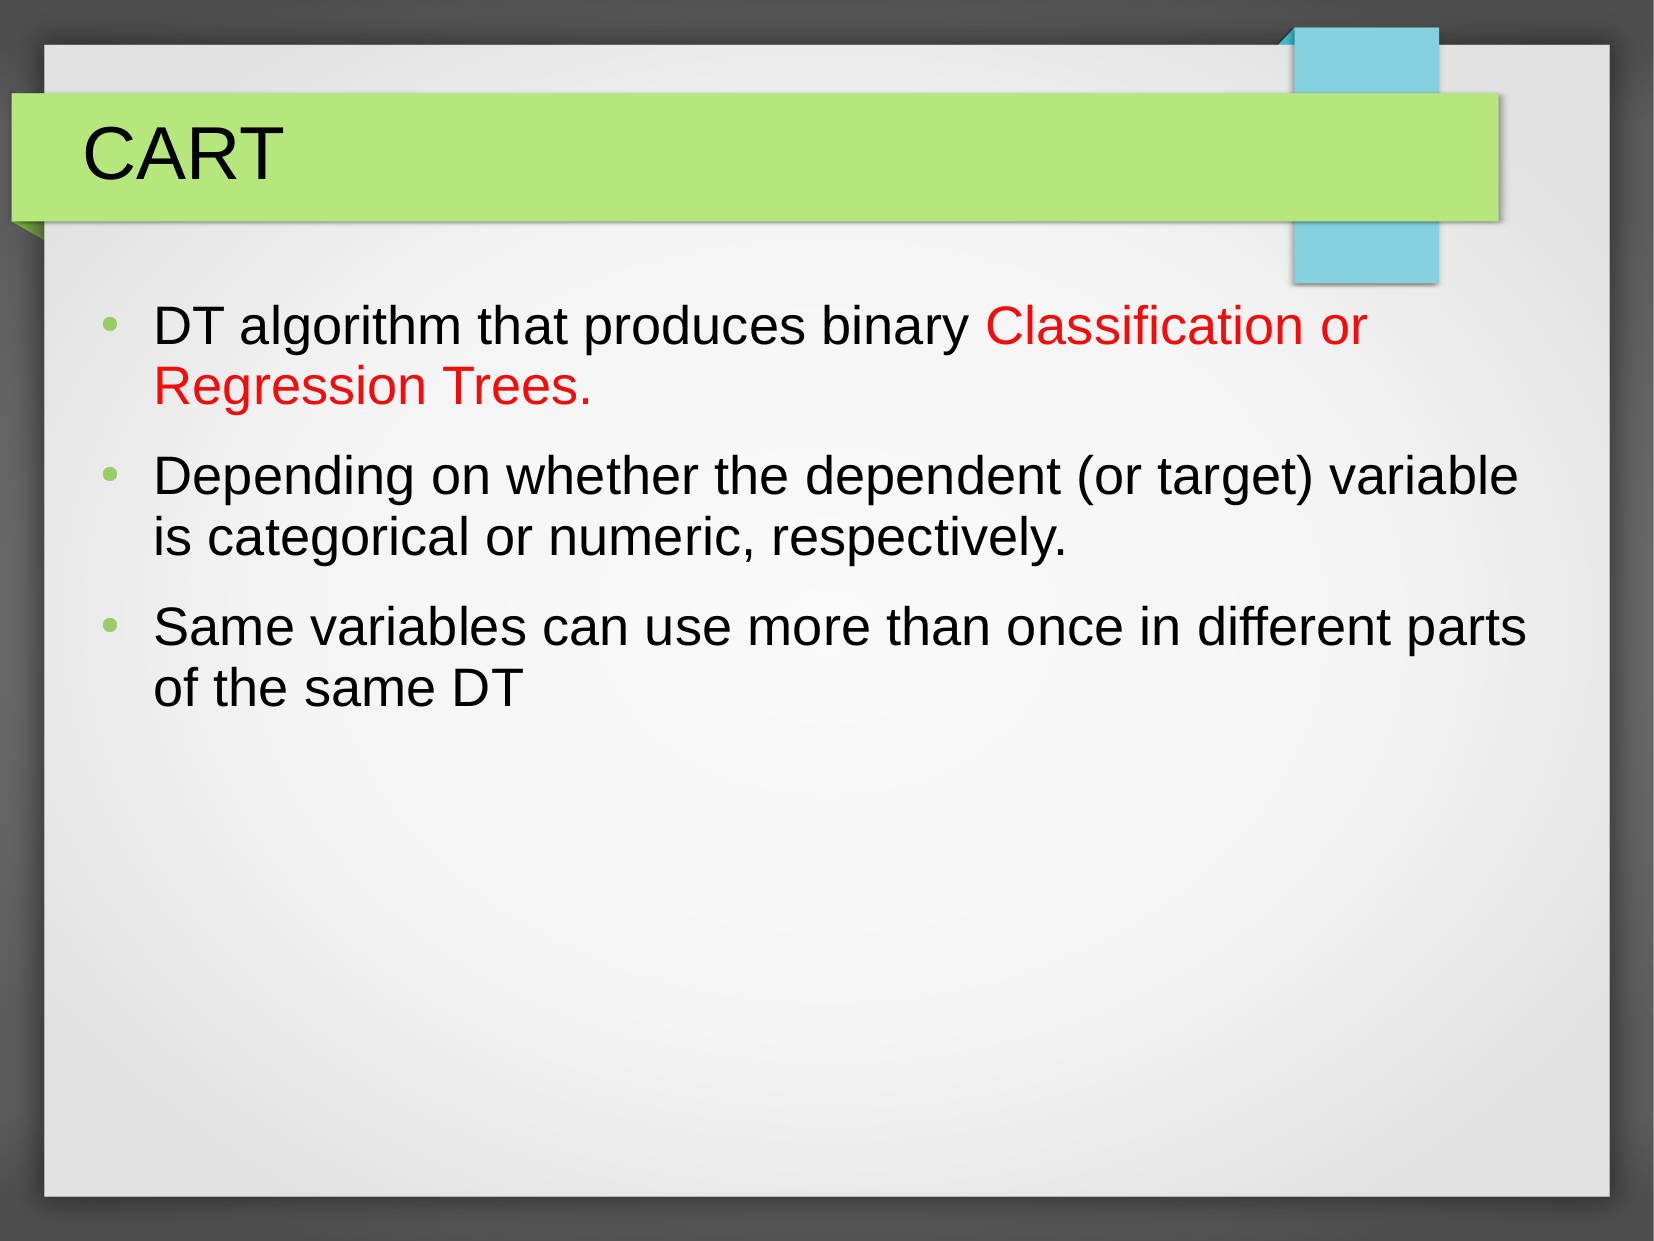

# CART
DT algorithm that produces binary Classification or Regression Trees.
Depending on whether the dependent (or target) variable is categorical or numeric, respectively.
Same variables can use more than once in different parts of the same DT